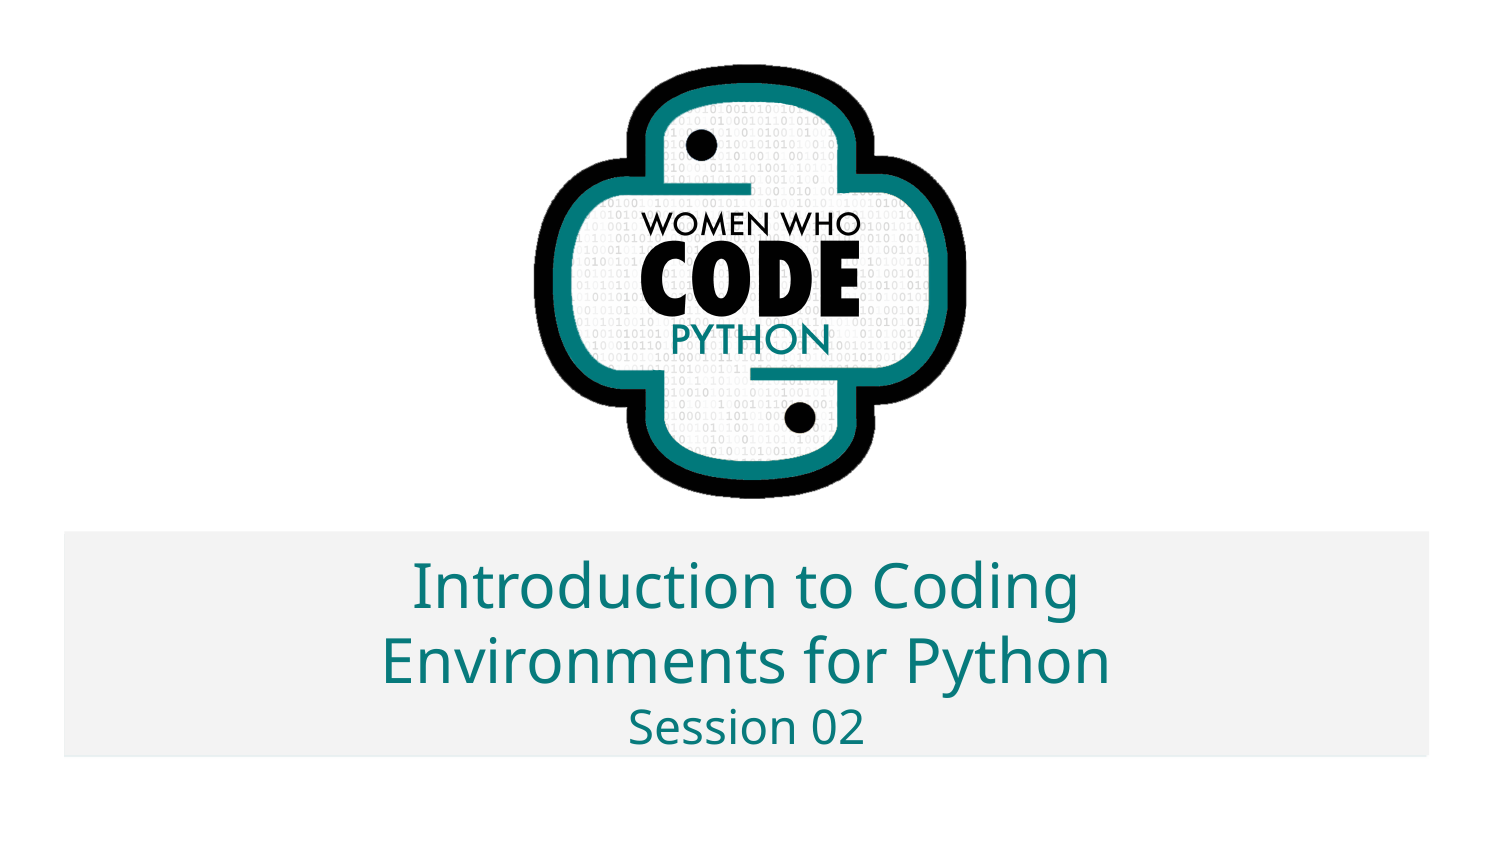

Introduction to Coding
Environments for Python
Session 02